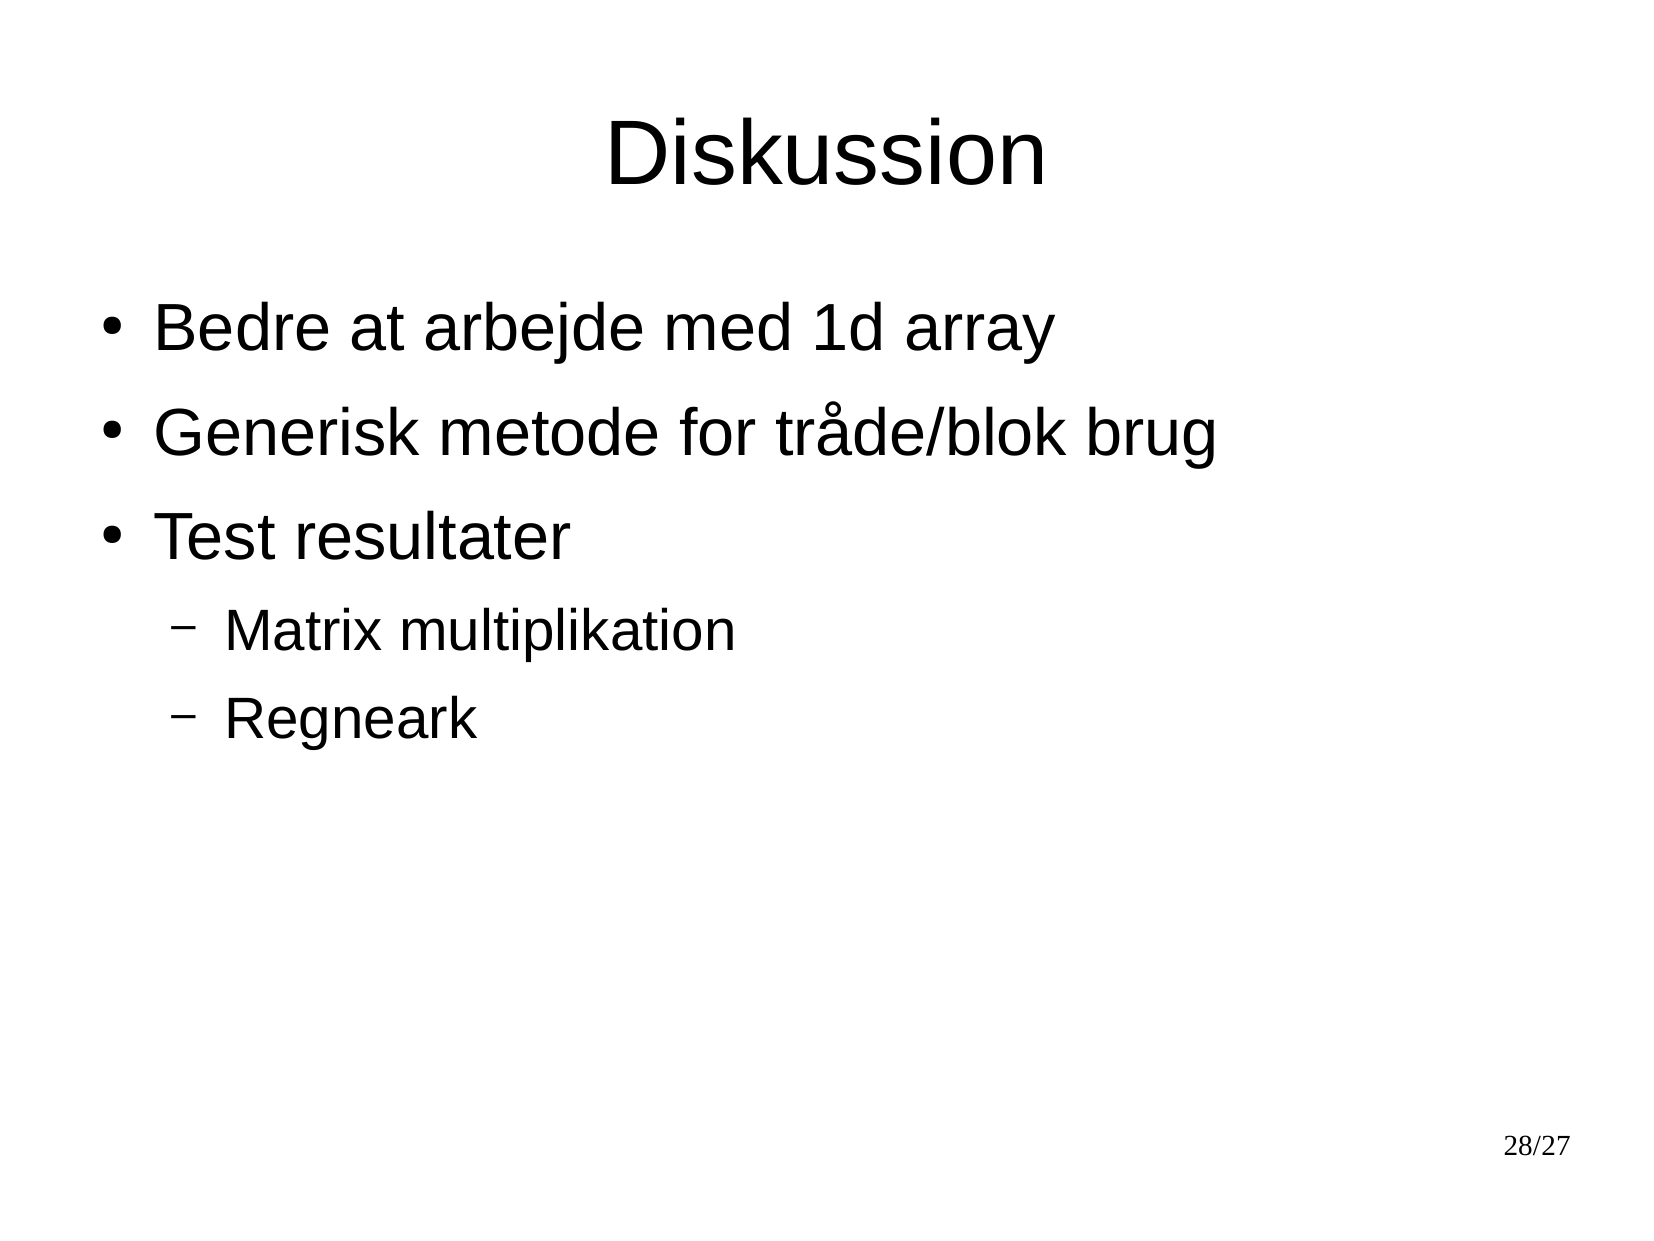

# Diskussion
Bedre at arbejde med 1d array
Generisk metode for tråde/blok brug
Test resultater
Matrix multiplikation
Regneark
27